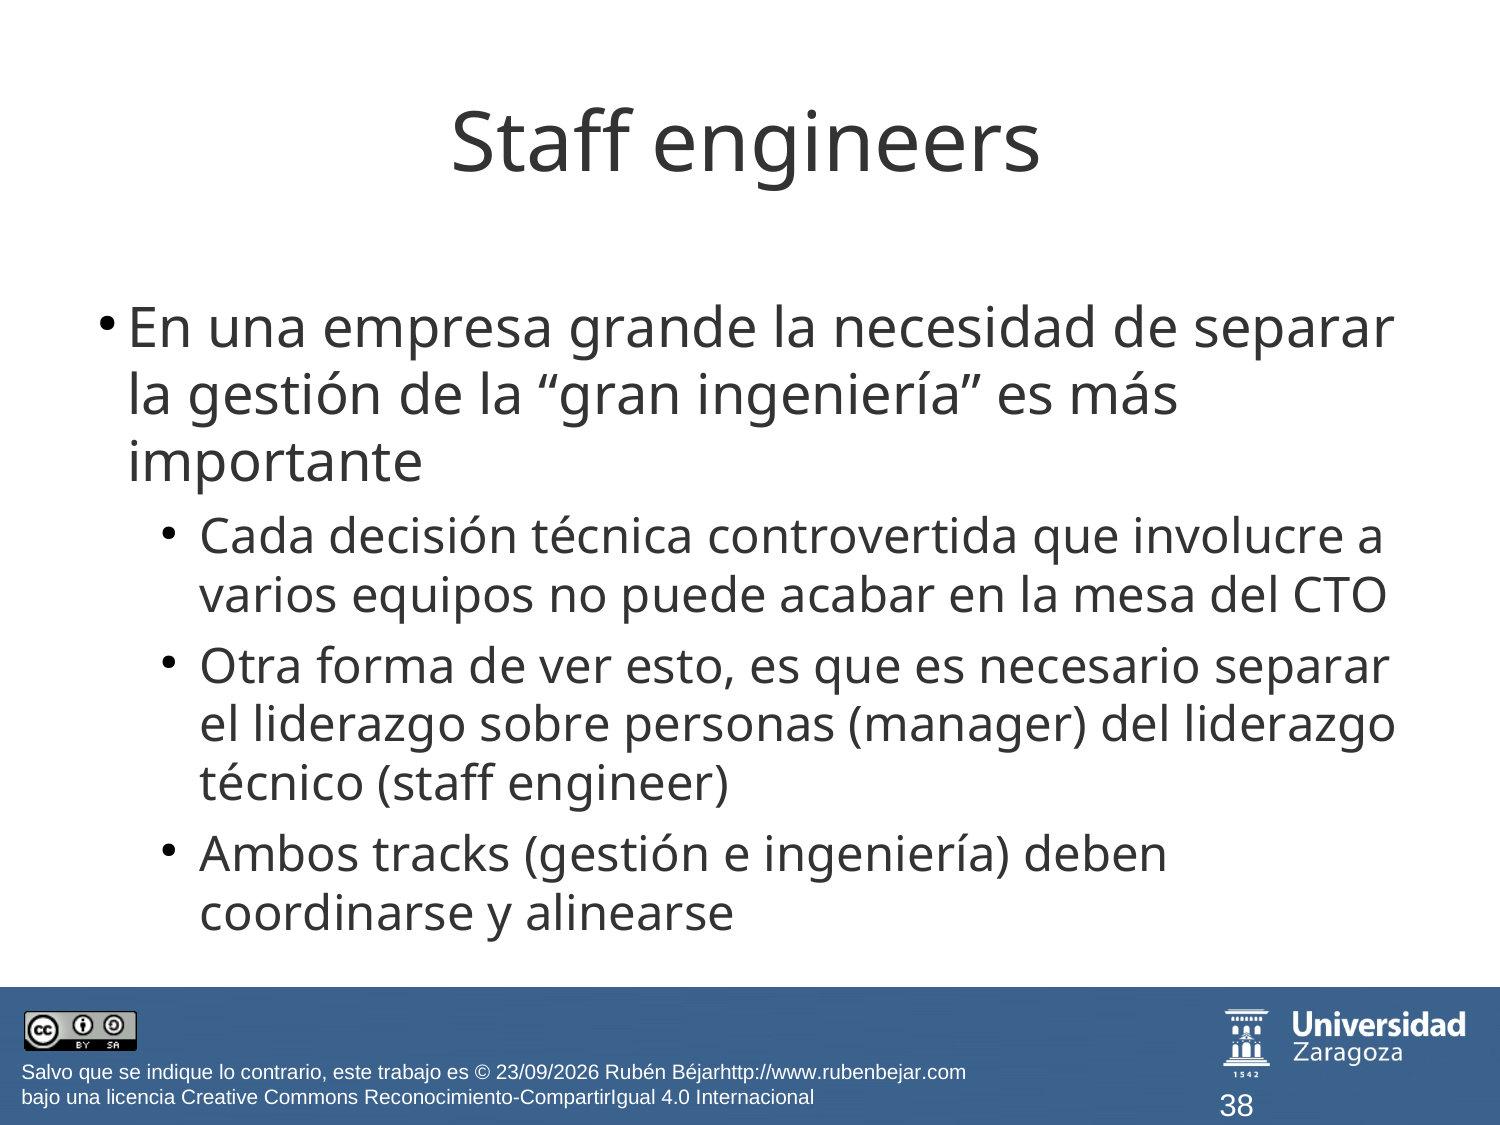

# Staff engineers
En una empresa grande la necesidad de separar la gestión de la “gran ingeniería” es más importante
Cada decisión técnica controvertida que involucre a varios equipos no puede acabar en la mesa del CTO
Otra forma de ver esto, es que es necesario separar el liderazgo sobre personas (manager) del liderazgo técnico (staff engineer)
Ambos tracks (gestión e ingeniería) deben coordinarse y alinearse